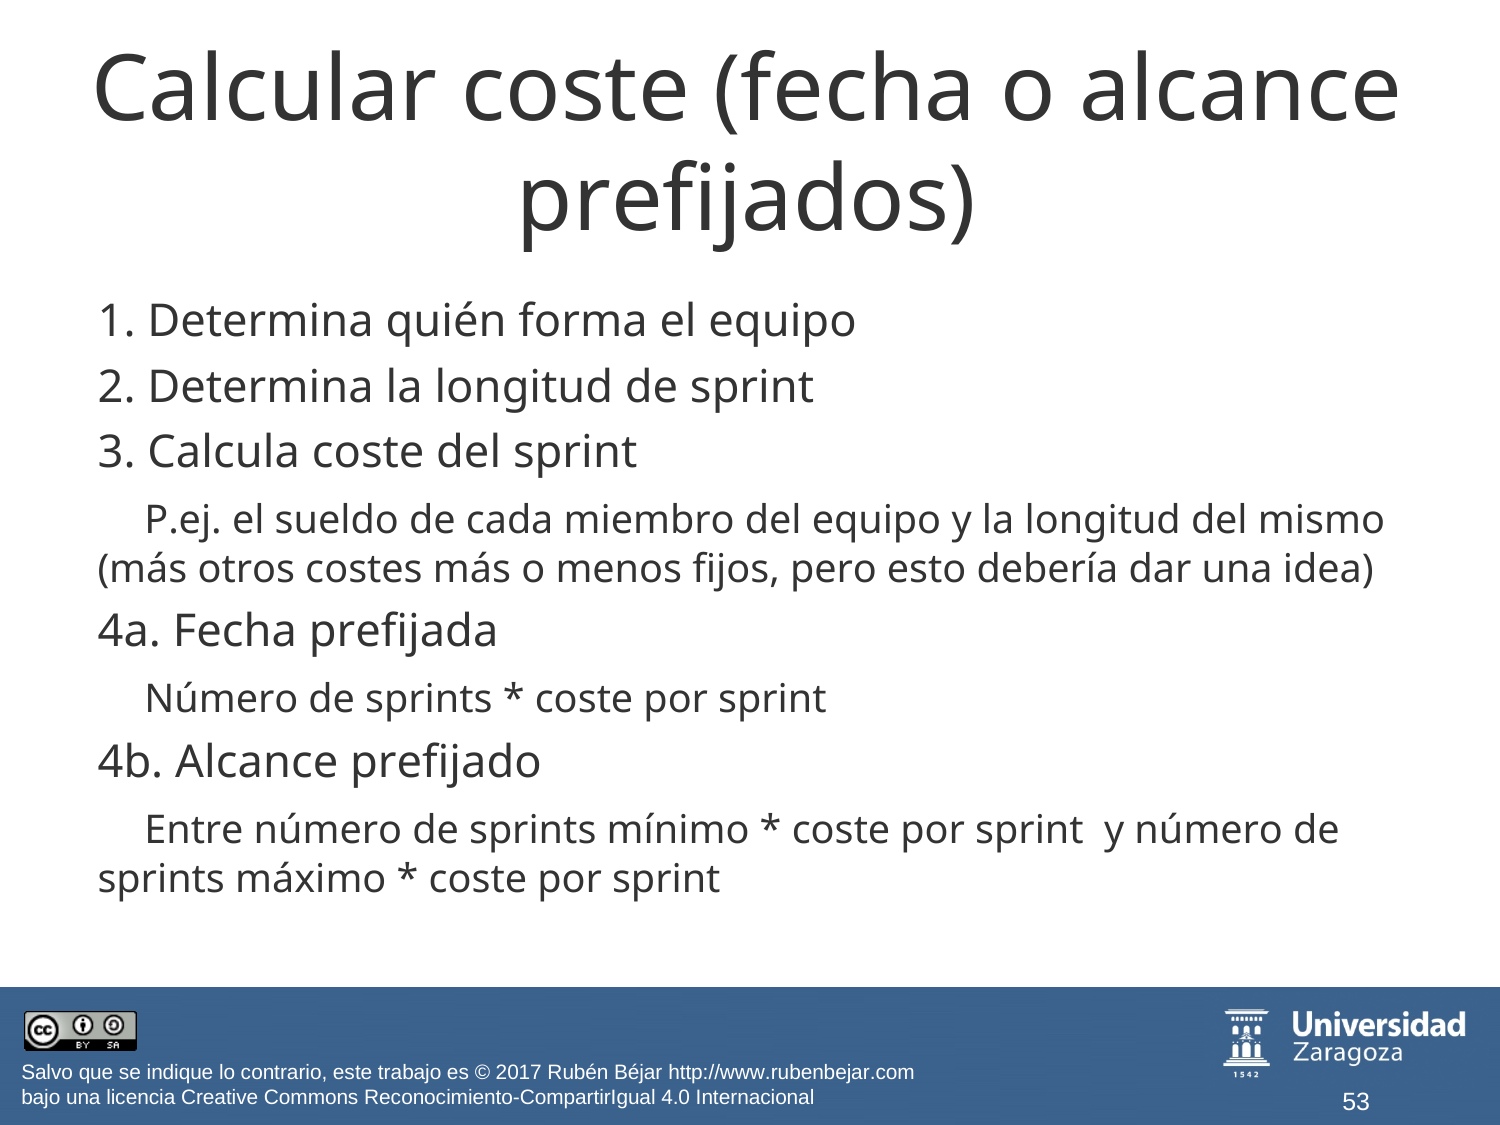

# Calcular coste (fecha o alcance prefijados)
1. Determina quién forma el equipo
2. Determina la longitud de sprint
3. Calcula coste del sprint
 P.ej. el sueldo de cada miembro del equipo y la longitud del mismo (más otros costes más o menos fijos, pero esto debería dar una idea)
4a. Fecha prefijada
 Número de sprints * coste por sprint
4b. Alcance prefijado
 Entre número de sprints mínimo * coste por sprint y número de sprints máximo * coste por sprint